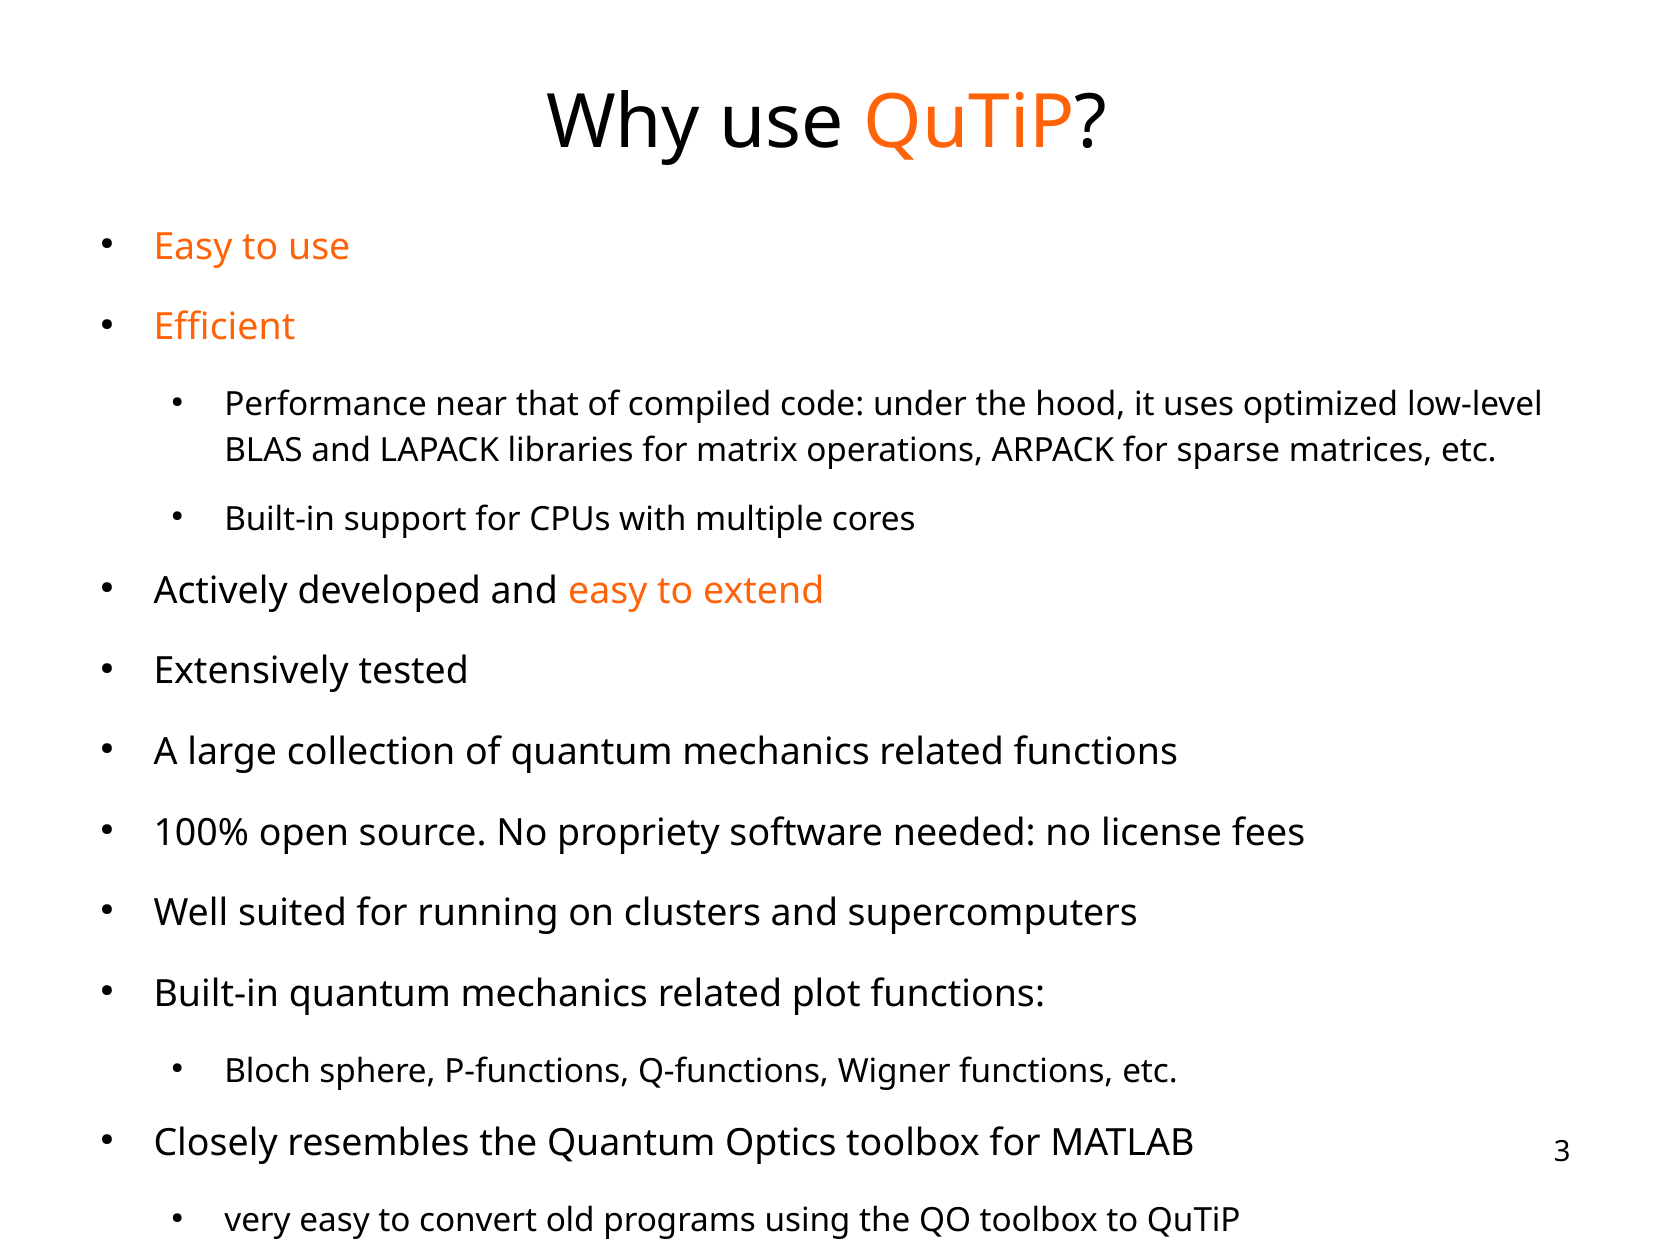

# Why use QuTiP?
Easy to use
Efficient
Performance near that of compiled code: under the hood, it uses optimized low-level BLAS and LAPACK libraries for matrix operations, ARPACK for sparse matrices, etc.
Built-in support for CPUs with multiple cores
Actively developed and easy to extend
Extensively tested
A large collection of quantum mechanics related functions
100% open source. No propriety software needed: no license fees
Well suited for running on clusters and supercomputers
Built-in quantum mechanics related plot functions:
Bloch sphere, P-functions, Q-functions, Wigner functions, etc.
Closely resembles the Quantum Optics toolbox for MATLAB
very easy to convert old programs using the QO toolbox to QuTiP
3